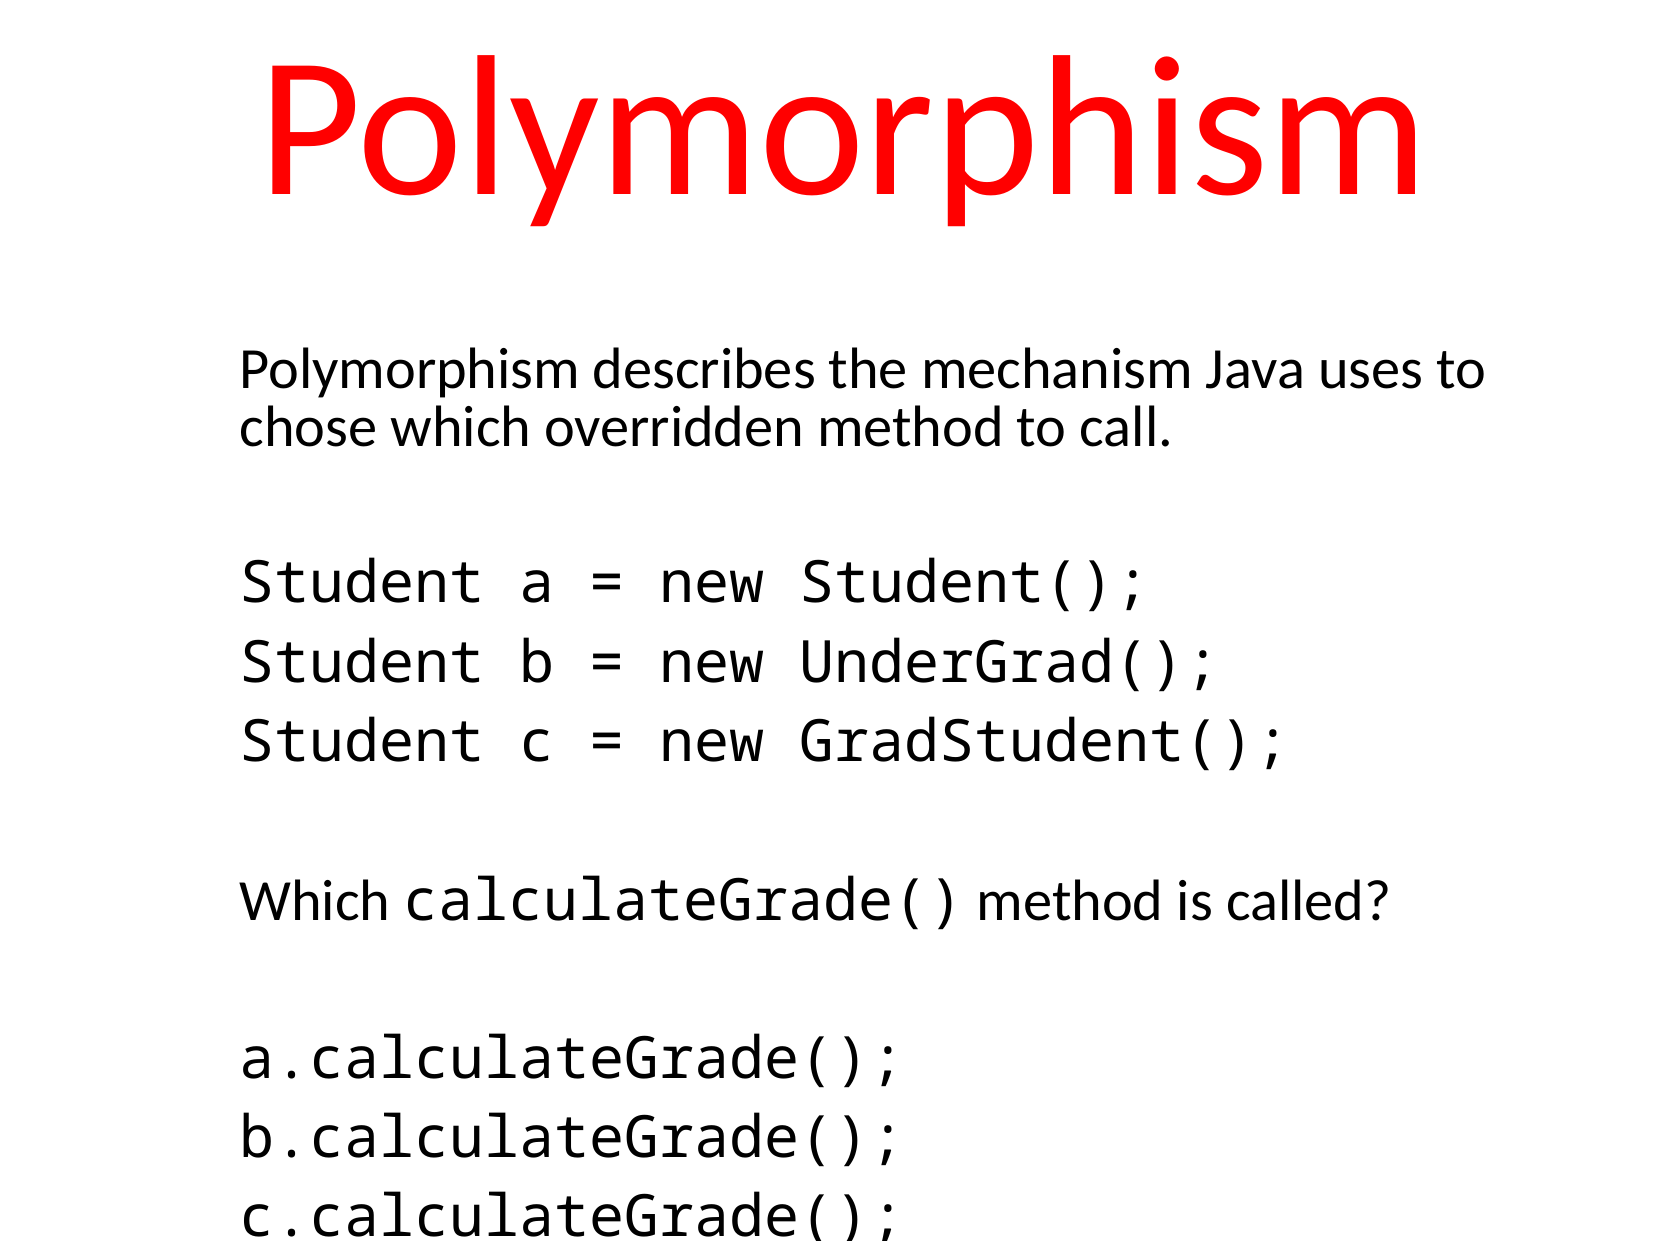

Polymorphism
Polymorphism describes the mechanism Java uses to chose which overridden method to call.
Student a = new Student();
Student b = new UnderGrad();
Student c = new GradStudent();
Which calculateGrade() method is called?
a.calculateGrade();
b.calculateGrade();
c.calculateGrade();